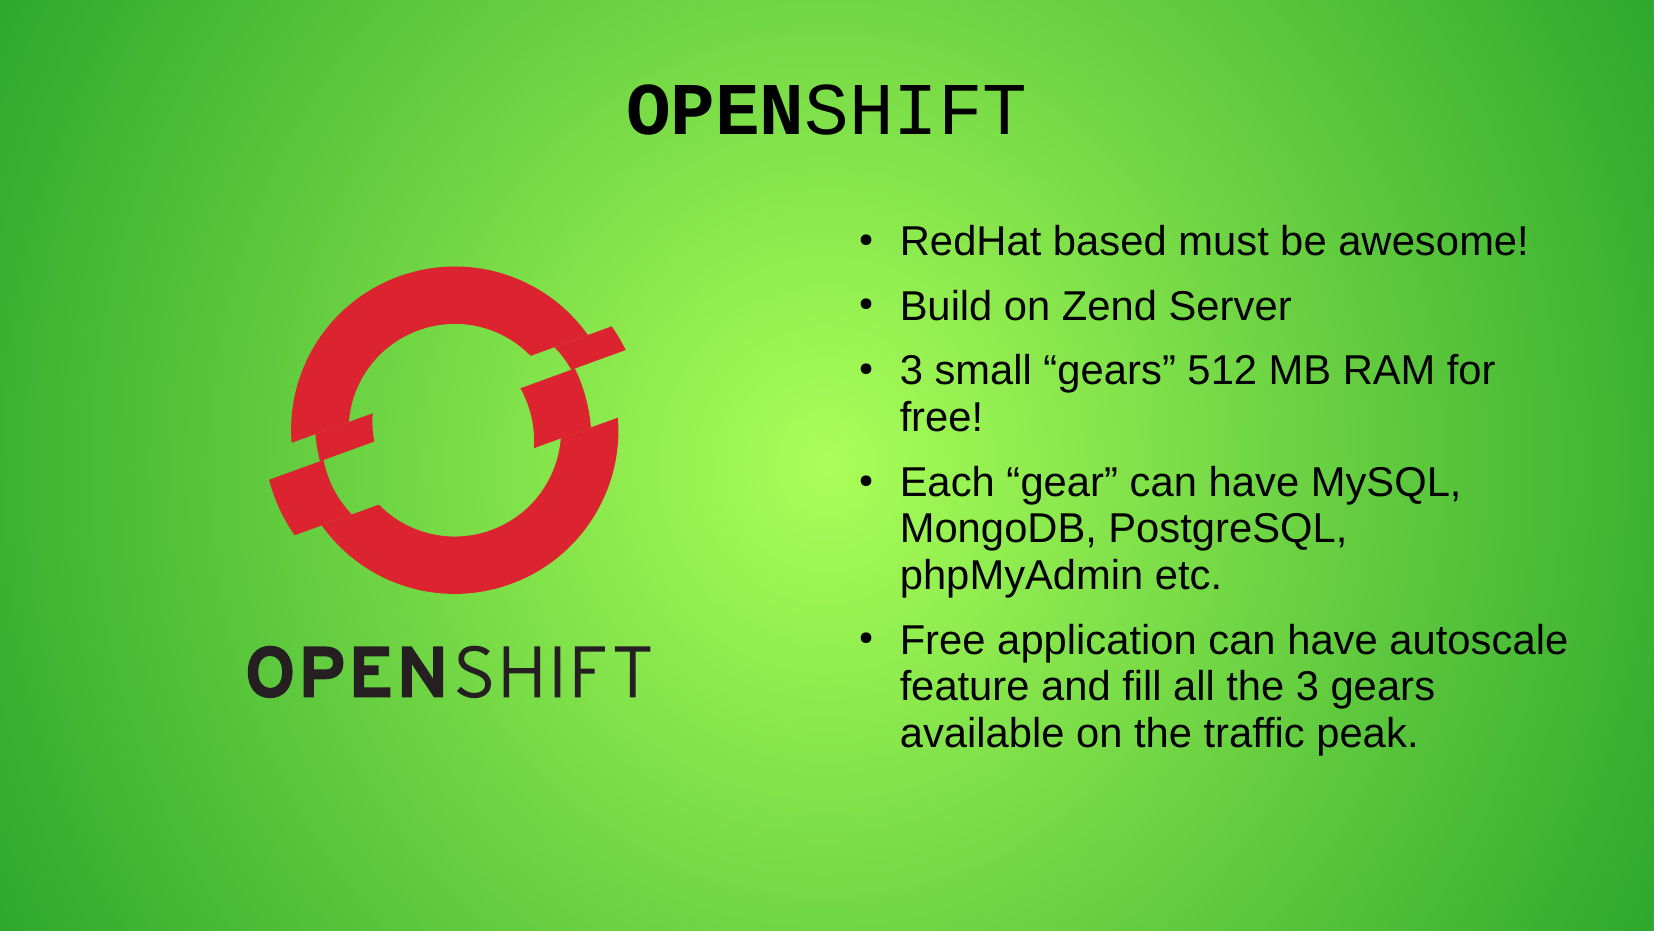

# OPENSHIFT
RedHat based must be awesome!
Build on Zend Server
3 small “gears” 512 MB RAM for free!
Each “gear” can have MySQL, MongoDB, PostgreSQL, phpMyAdmin etc.
Free application can have autoscale feature and fill all the 3 gears available on the traffic peak.